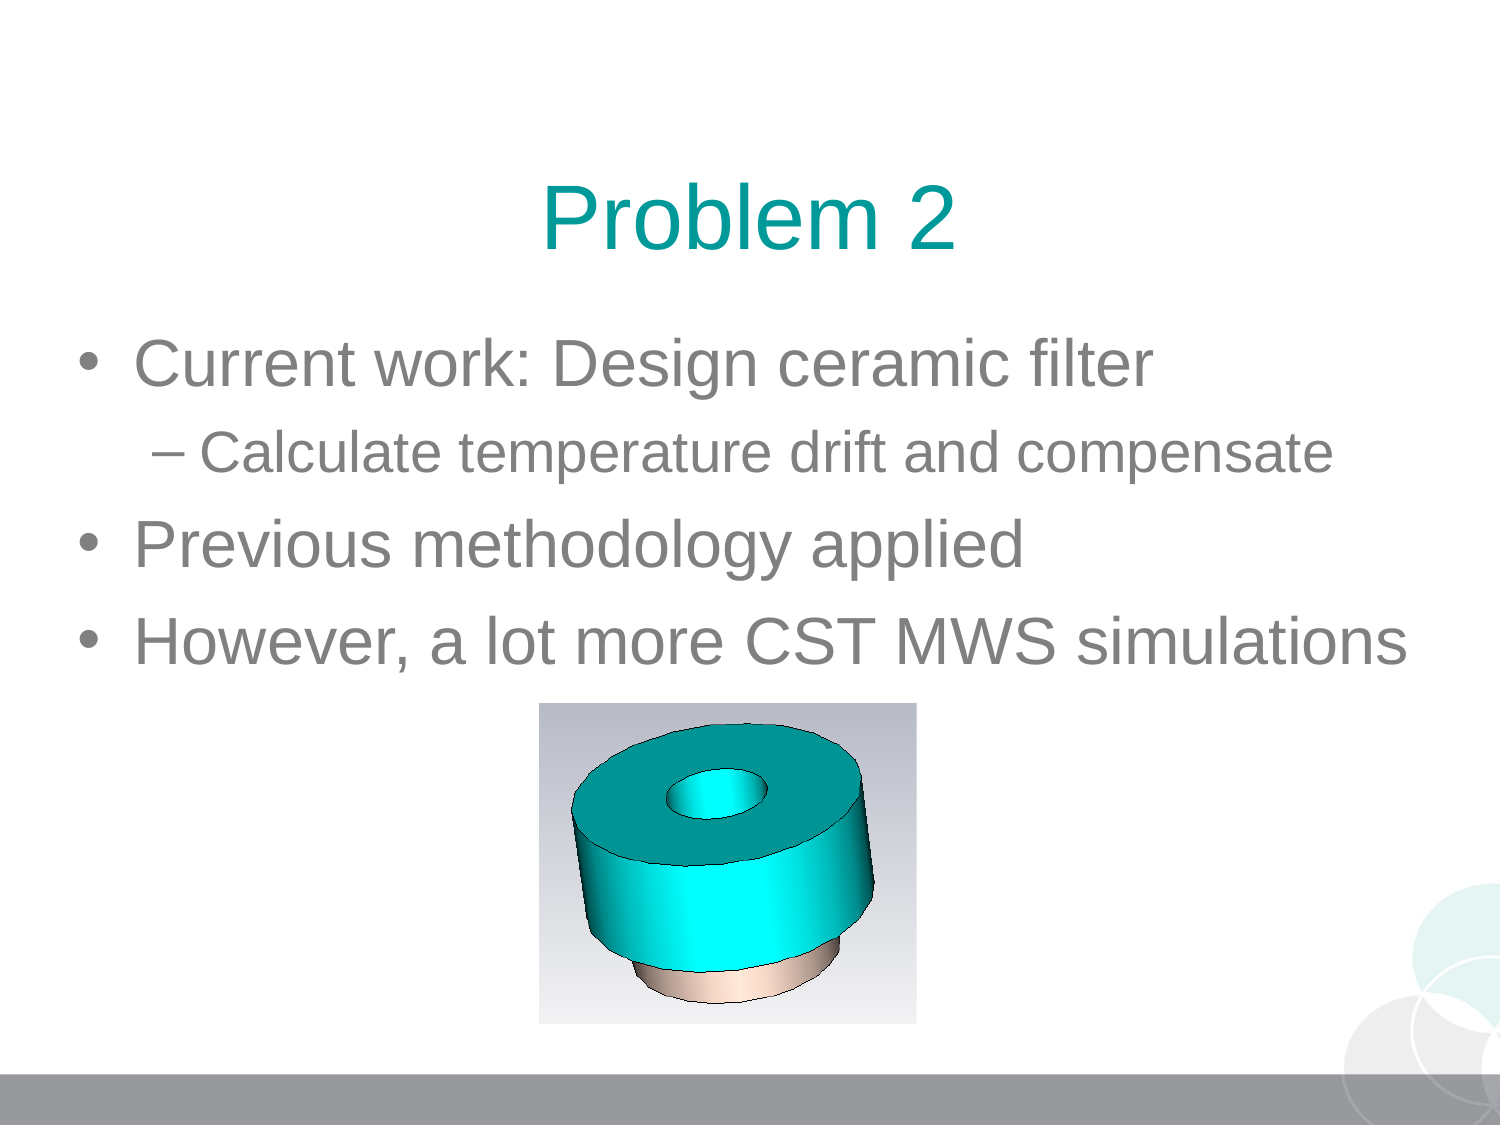

# Problem 2
Current work: Design ceramic filter
Calculate temperature drift and compensate
Previous methodology applied
However, a lot more CST MWS simulations